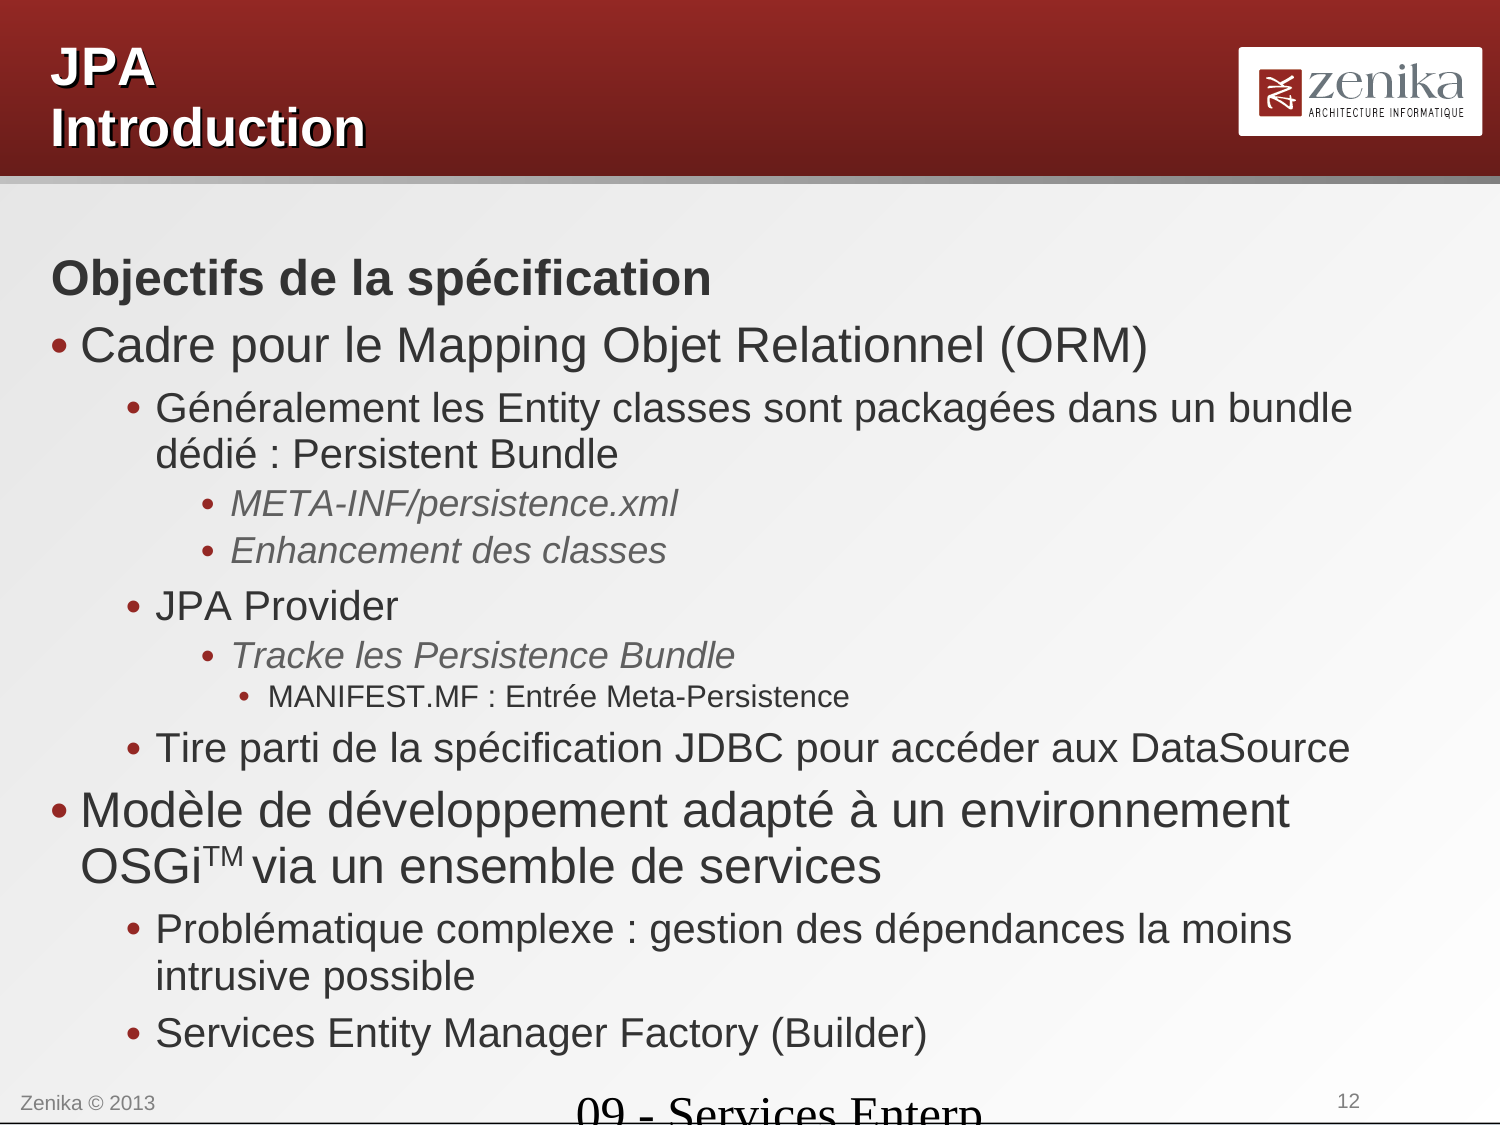

# JPA Introduction
Objectifs de la spécification
Cadre pour le Mapping Objet Relationnel (ORM)
Généralement les Entity classes sont packagées dans un bundle dédié : Persistent Bundle
META-INF/persistence.xml
Enhancement des classes
JPA Provider
Tracke les Persistence Bundle
MANIFEST.MF : Entrée Meta-Persistence
Tire parti de la spécification JDBC pour accéder aux DataSource
Modèle de développement adapté à un environnement OSGiTM via un ensemble de services
Problématique complexe : gestion des dépendances la moins intrusive possible
Services Entity Manager Factory (Builder)